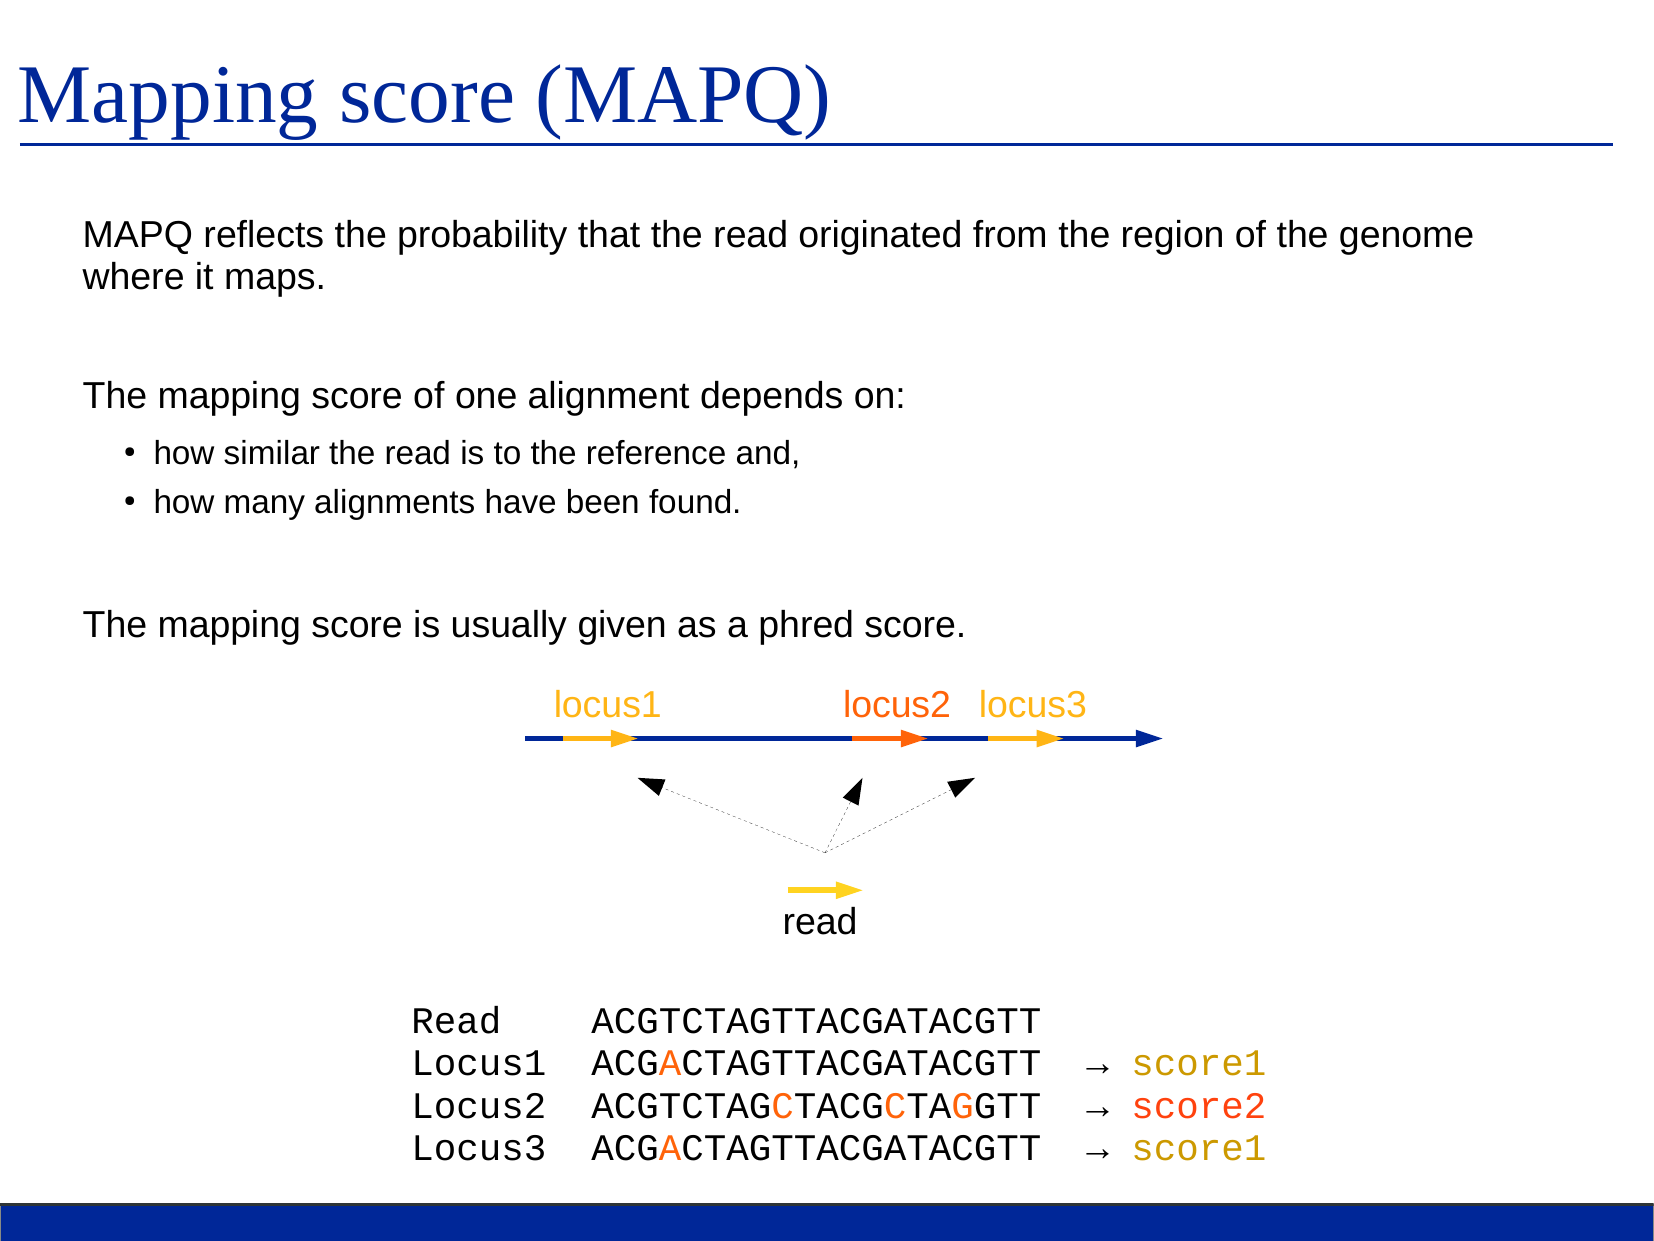

# Mapping score (MAPQ)
MAPQ reflects the probability that the read originated from the region of the genome where it maps.
The mapping score of one alignment depends on:
how similar the read is to the reference and,
how many alignments have been found.
The mapping score is usually given as a phred score.
locus1
locus2
locus3
read
Read ACGTCTAGTTACGATACGTT
Locus1 ACGACTAGTTACGATACGTT → score1
Locus2 ACGTCTAGCTACGCTAGGTT → score2
Locus3 ACGACTAGTTACGATACGTT → score1